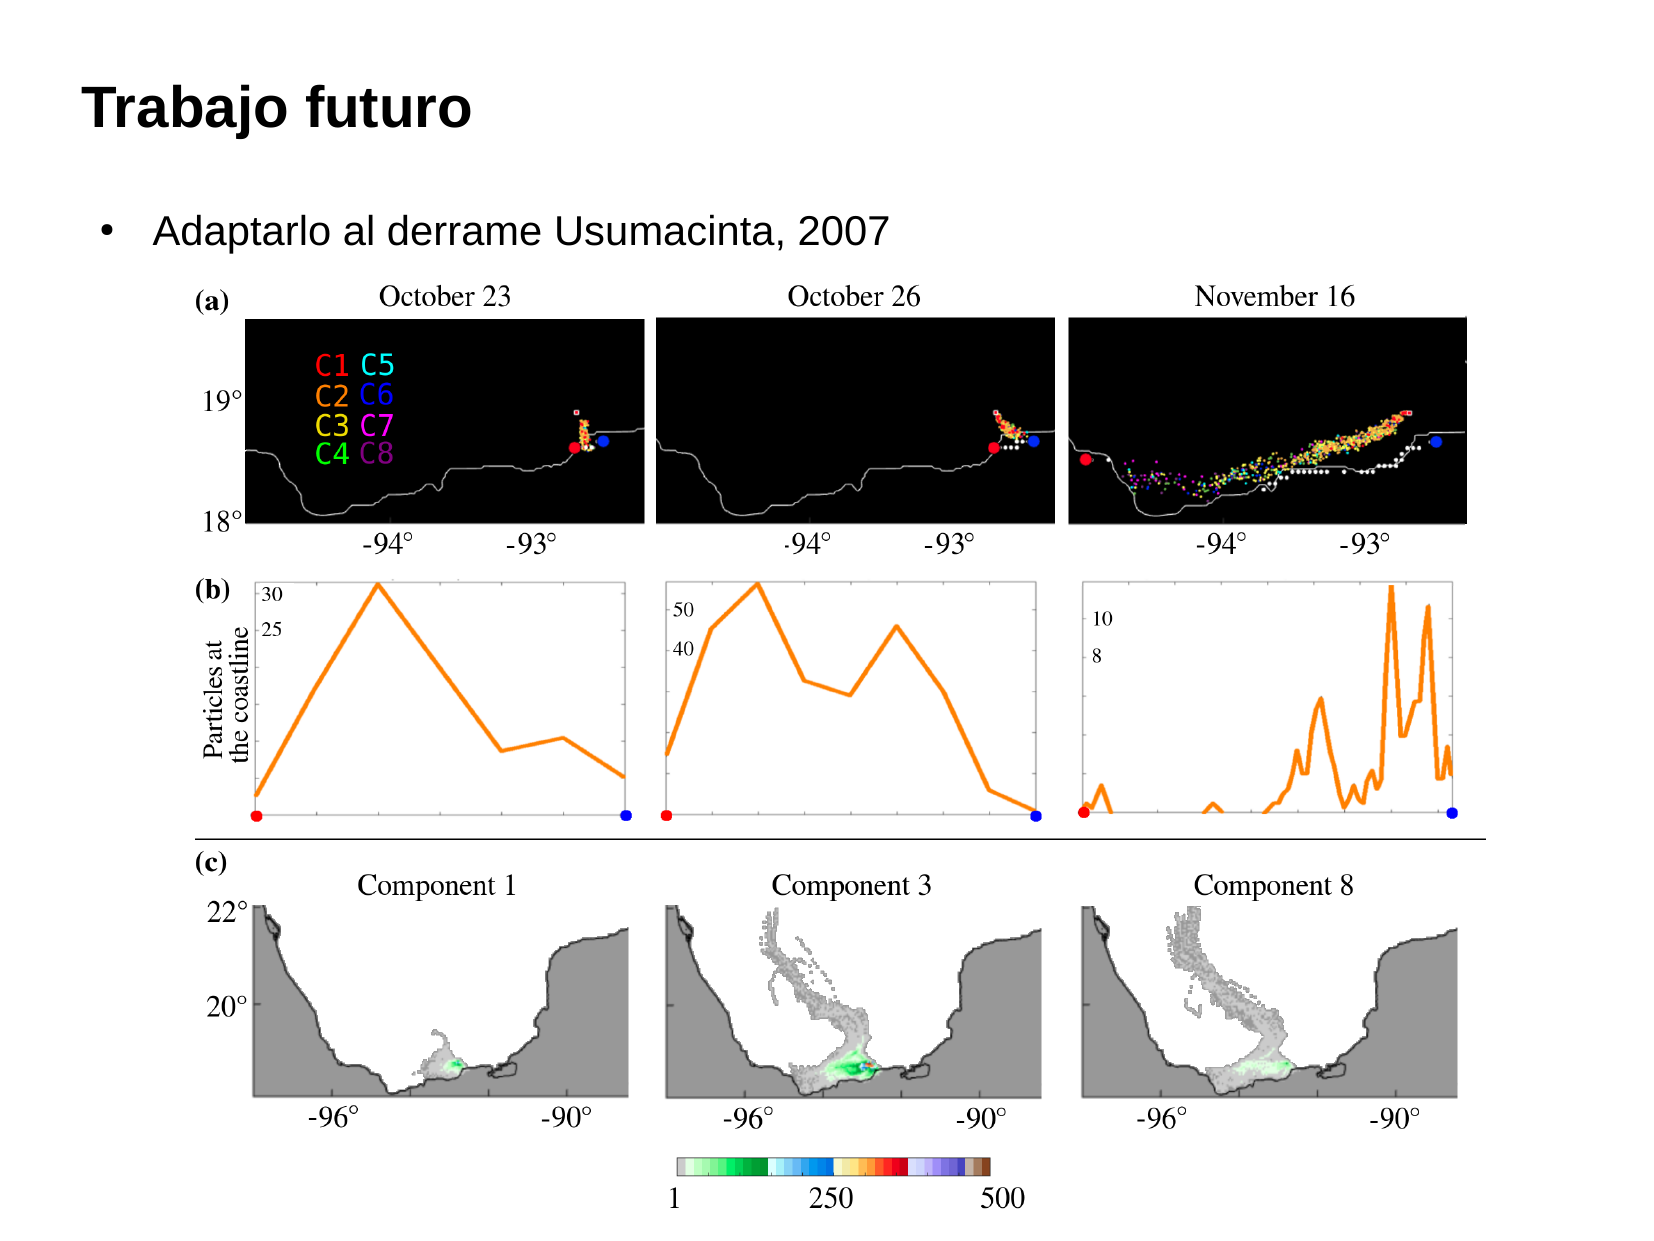

# Trabajo futuro
Adaptarlo al derrame Usumacinta, 2007